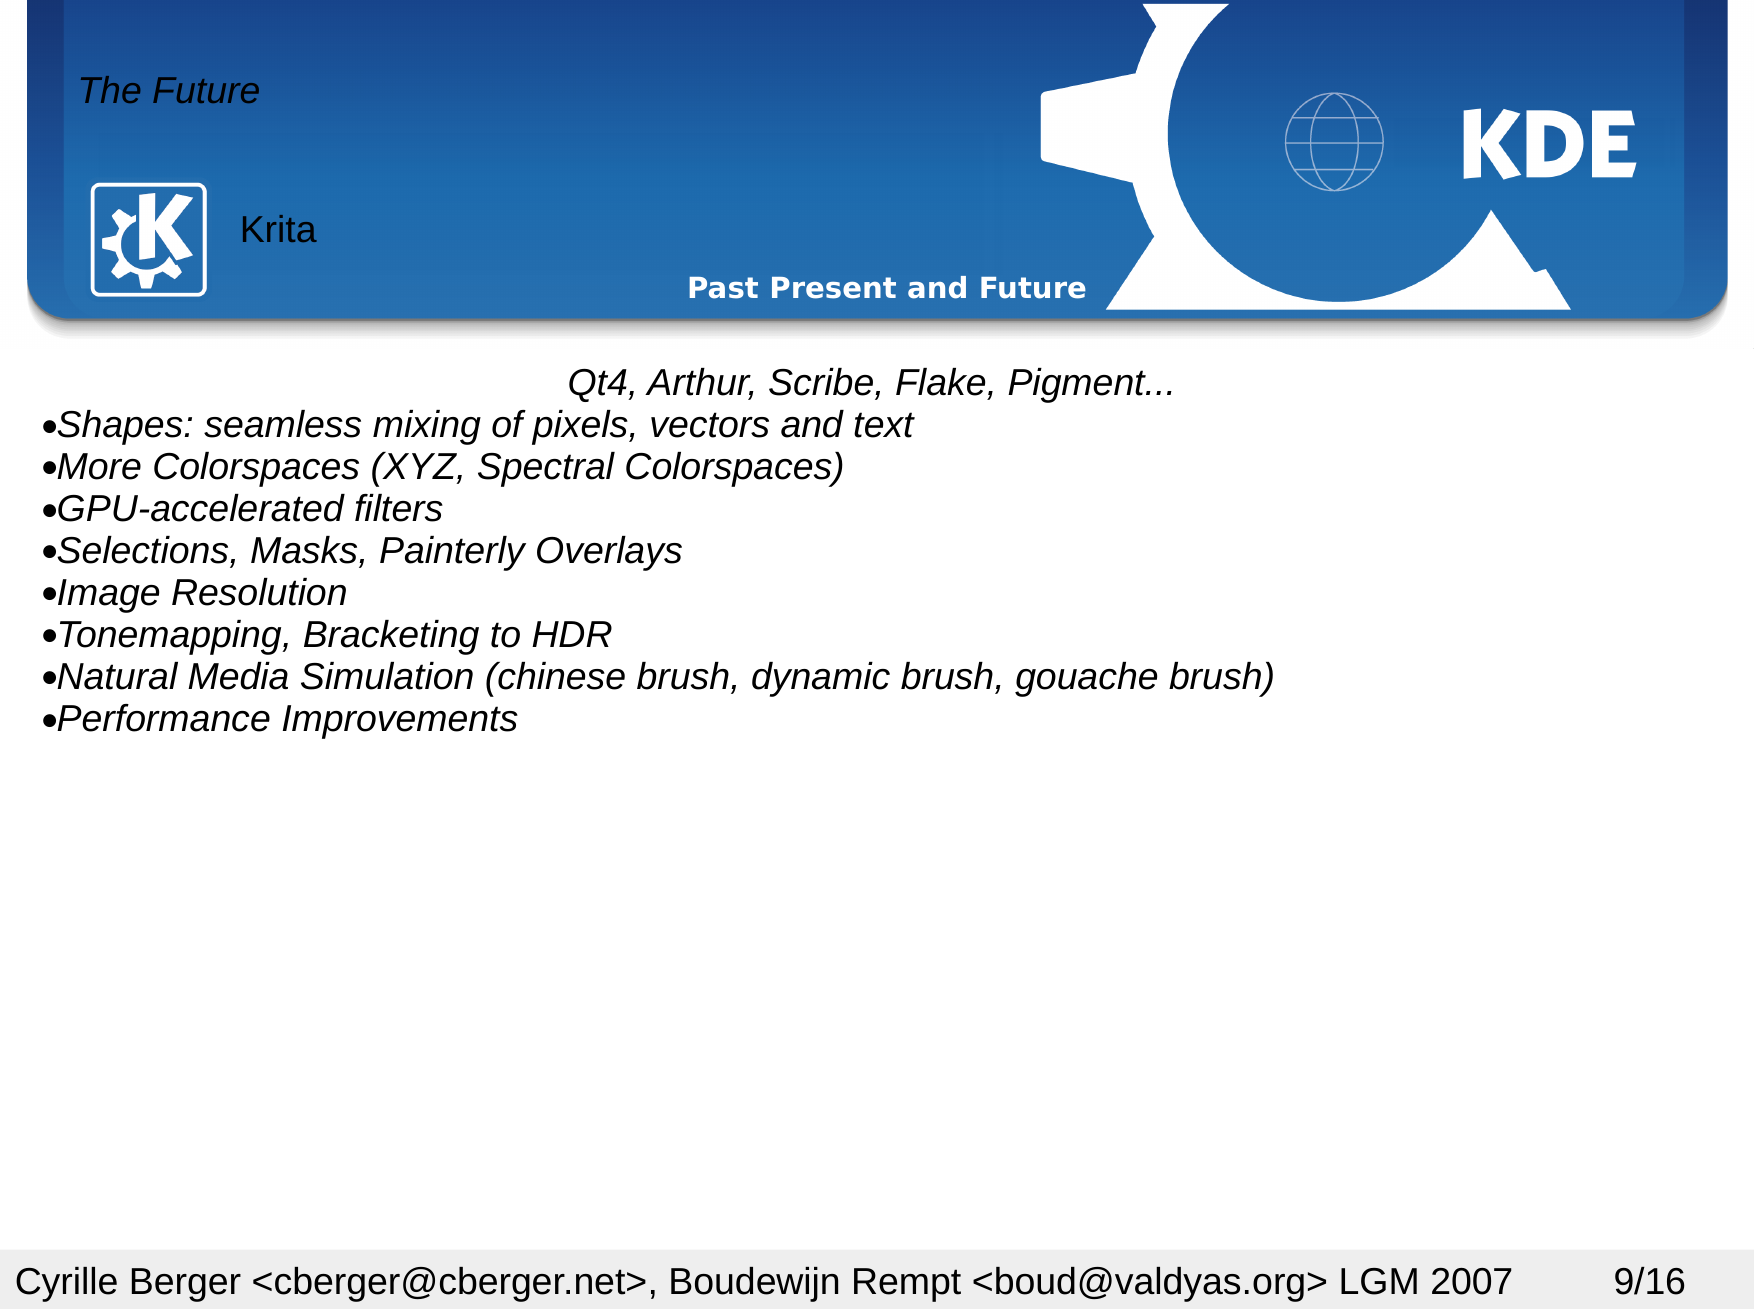

The Future
Qt4, Arthur, Scribe, Flake, Pigment...
Shapes: seamless mixing of pixels, vectors and text
More Colorspaces (XYZ, Spectral Colorspaces)
GPU-accelerated filters
Selections, Masks, Painterly Overlays
Image Resolution
Tonemapping, Bracketing to HDR
Natural Media Simulation (chinese brush, dynamic brush, gouache brush)
Performance Improvements